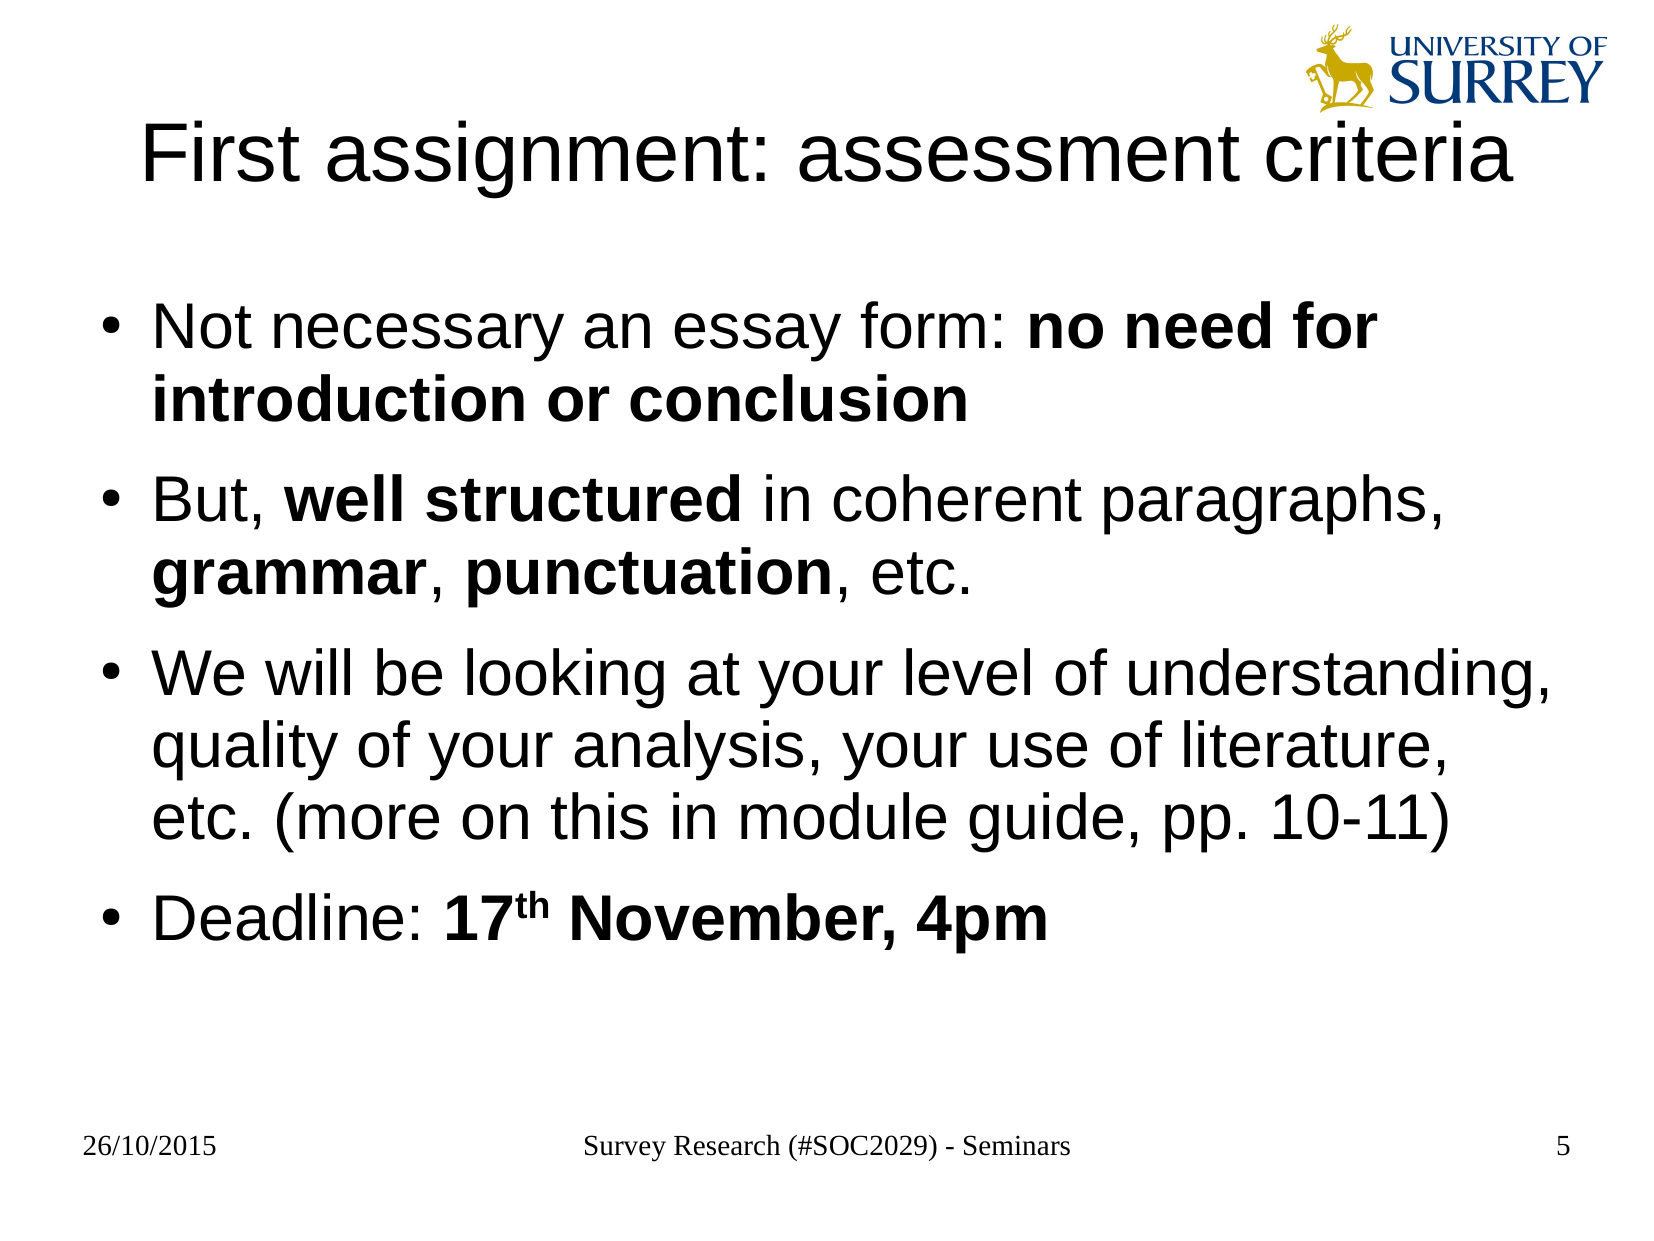

# First assignment: assessment criteria
Not necessary an essay form: no need for introduction or conclusion
But, well structured in coherent paragraphs, grammar, punctuation, etc.
We will be looking at your level of understanding, quality of your analysis, your use of literature, etc. (more on this in module guide, pp. 10-11)
Deadline: 17th November, 4pm
05/10/2015
5